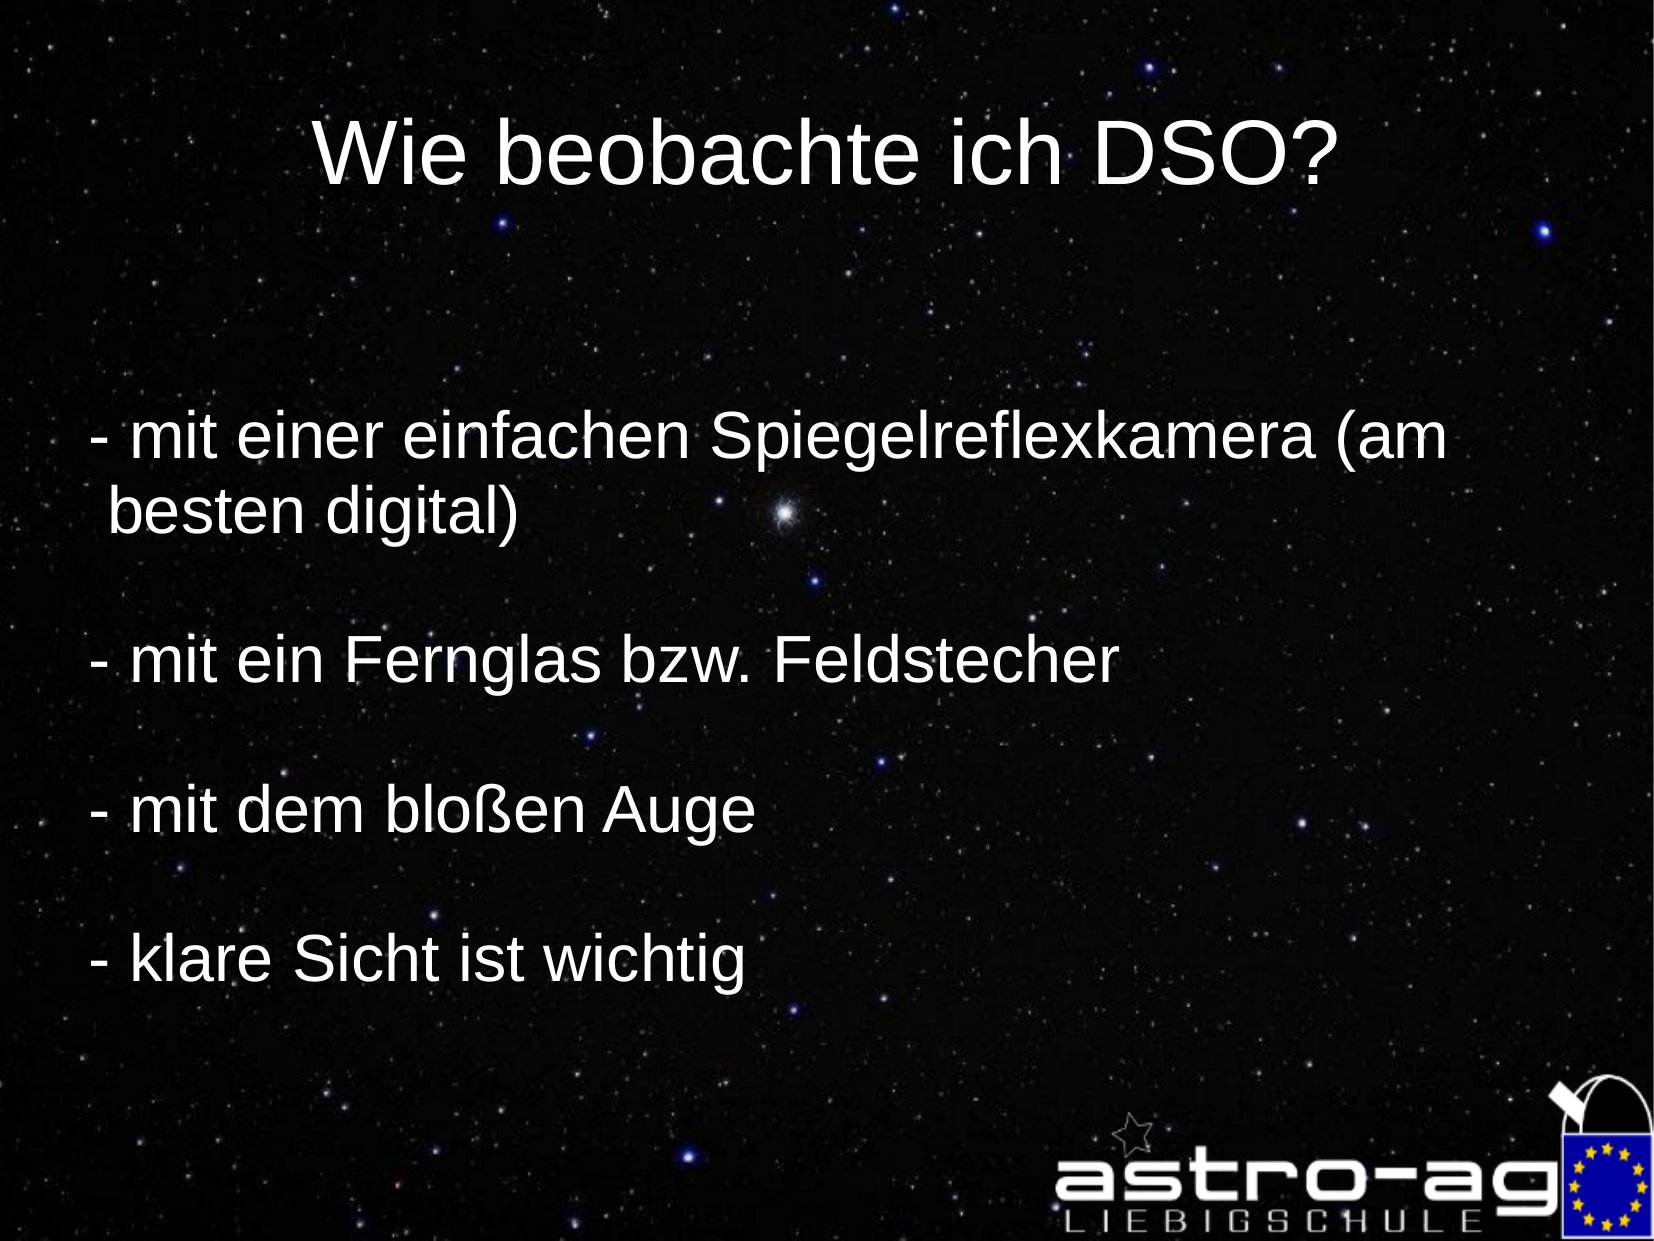

# Wie beobachte ich DSO?
- mit einer einfachen Spiegelreflexkamera (am
 besten digital)
- mit ein Fernglas bzw. Feldstecher
- mit dem bloßen Auge
- klare Sicht ist wichtig